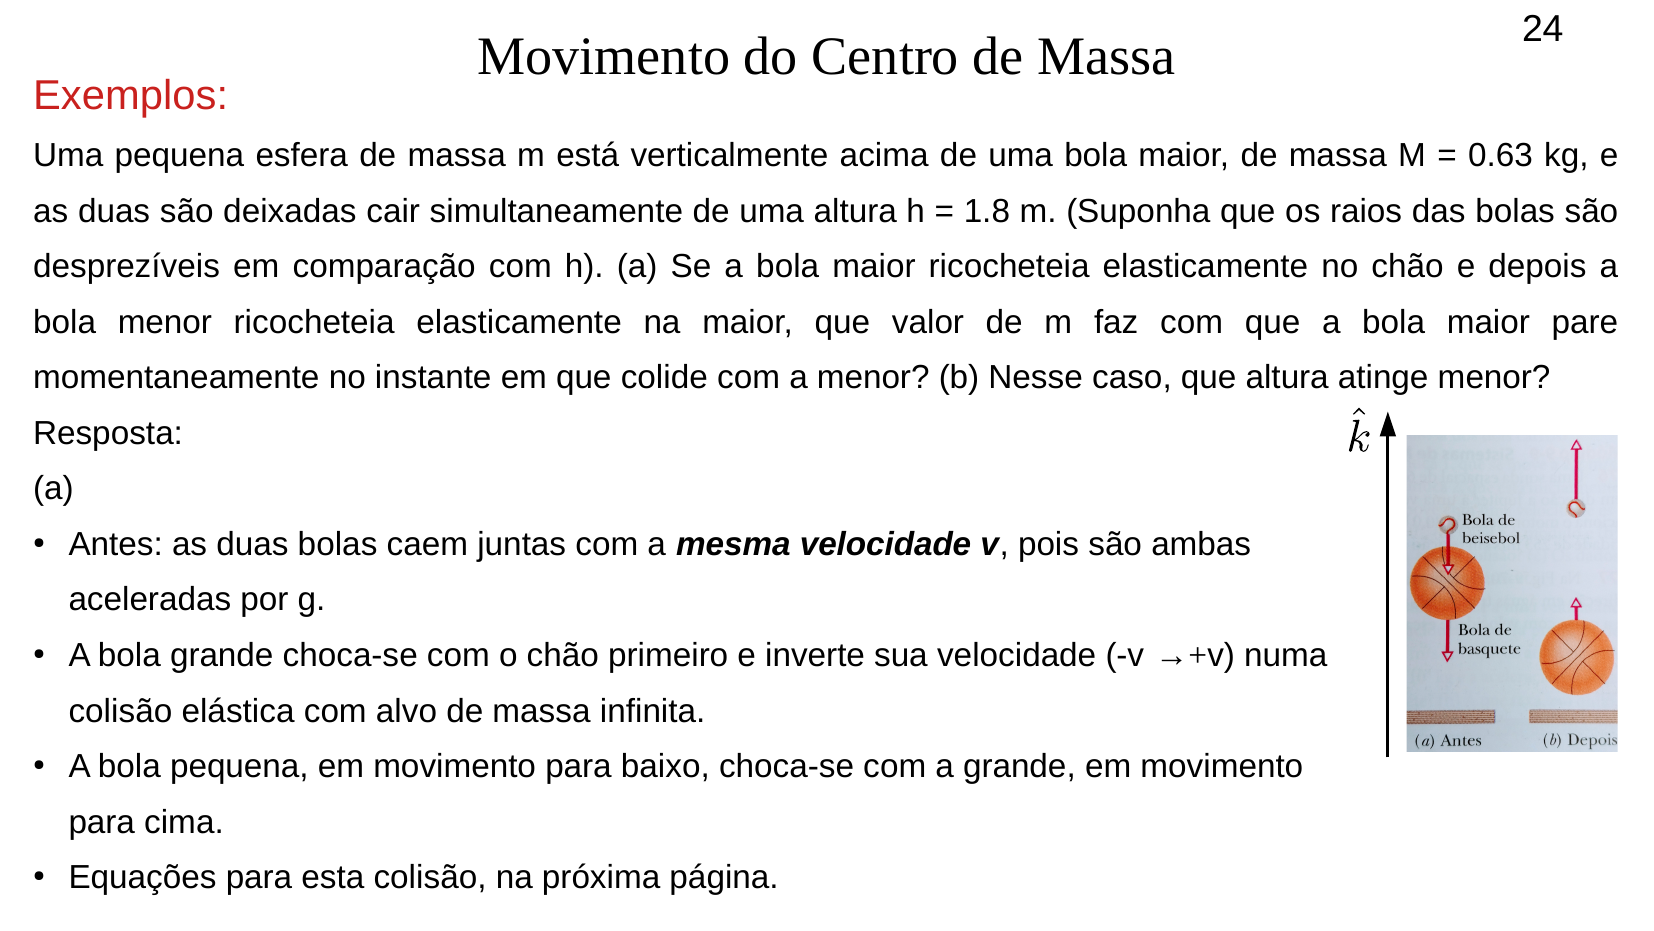

Movimento do Centro de Massa
Exemplos:
Uma pequena esfera de massa m está verticalmente acima de uma bola maior, de massa M = 0.63 kg, e as duas são deixadas cair simultaneamente de uma altura h = 1.8 m. (Suponha que os raios das bolas são desprezíveis em comparação com h). (a) Se a bola maior ricocheteia elasticamente no chão e depois a bola menor ricocheteia elasticamente na maior, que valor de m faz com que a bola maior pare momentaneamente no instante em que colide com a menor? (b) Nesse caso, que altura atinge menor?
Resposta:
(a)
Antes: as duas bolas caem juntas com a mesma velocidade v, pois são ambas
aceleradas por g.
A bola grande choca-se com o chão primeiro e inverte sua velocidade (-v →+v) numa
colisão elástica com alvo de massa infinita.
A bola pequena, em movimento para baixo, choca-se com a grande, em movimento
para cima.
Equações para esta colisão, na próxima página.